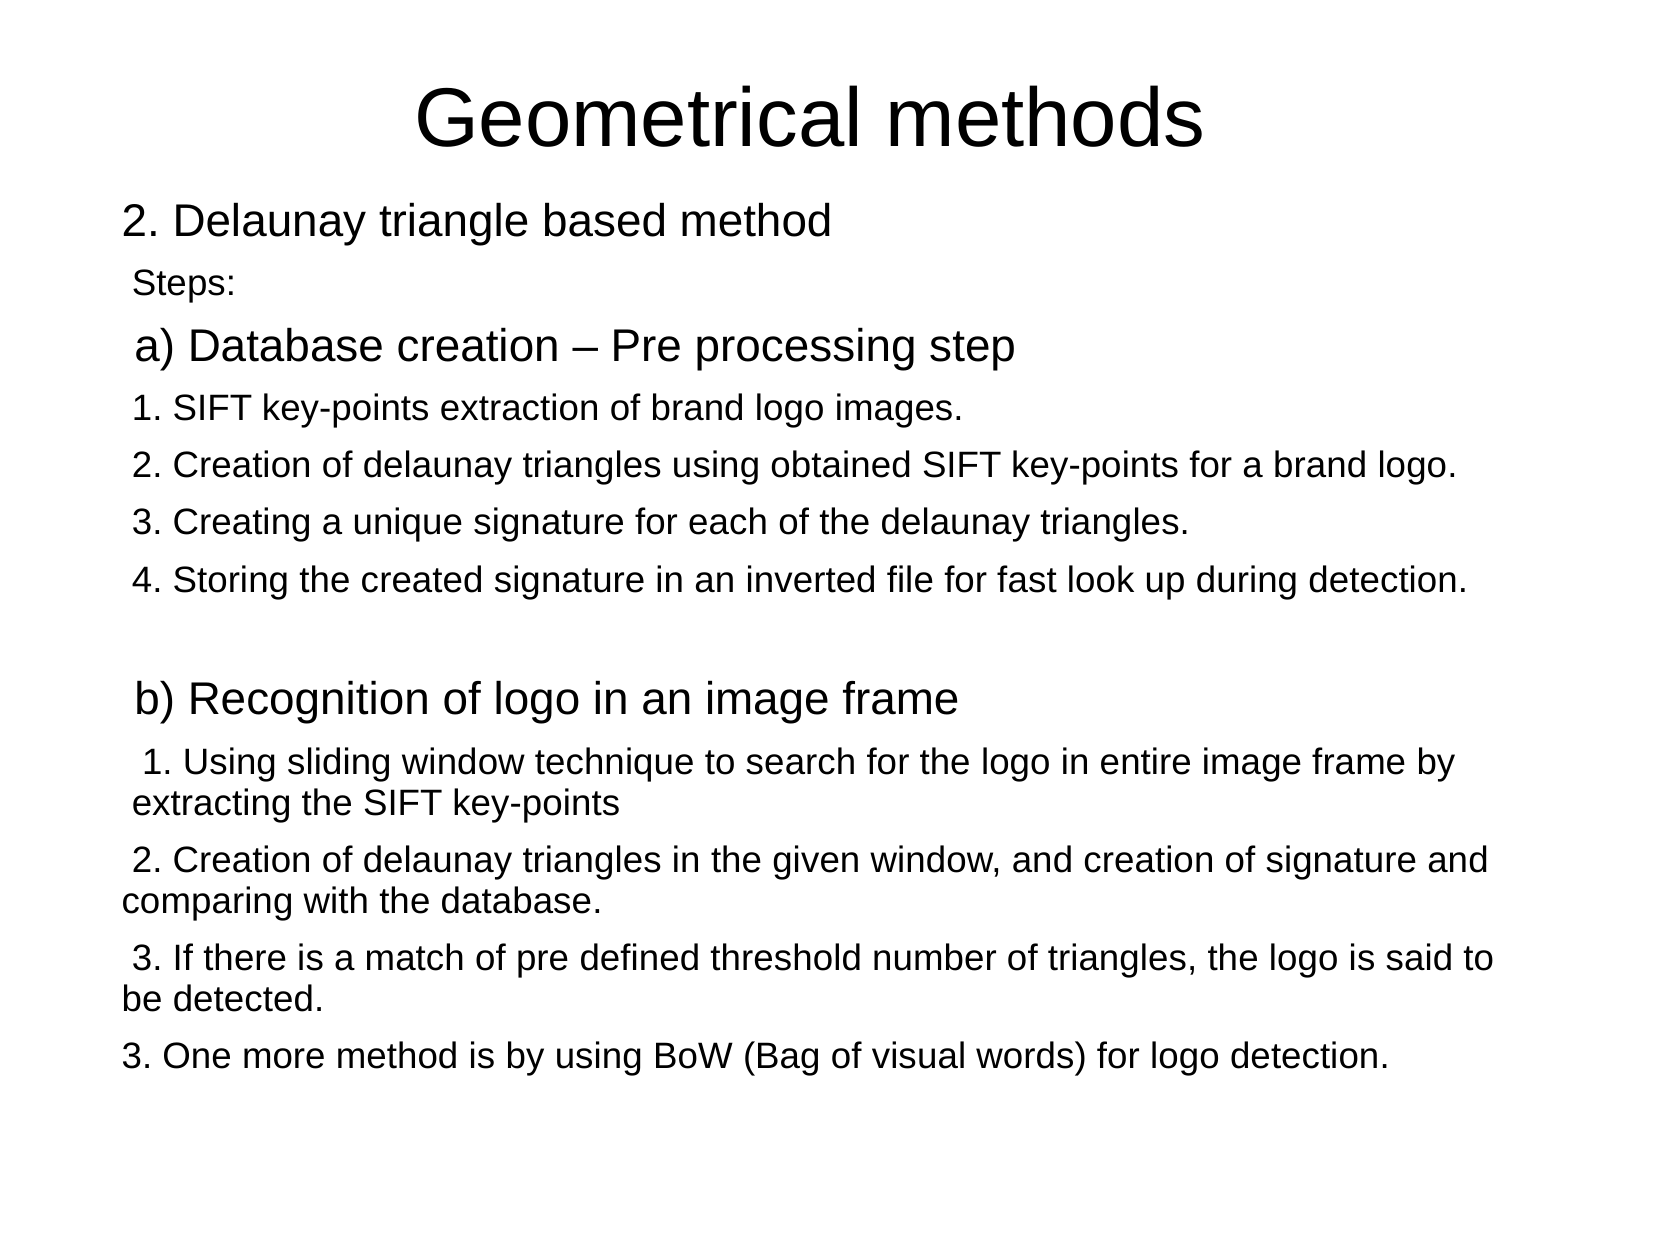

# Geometrical methods
2. Delaunay triangle based method
 Steps:
 a) Database creation – Pre processing step
 1. SIFT key-points extraction of brand logo images.
 2. Creation of delaunay triangles using obtained SIFT key-points for a brand logo.
 3. Creating a unique signature for each of the delaunay triangles.
 4. Storing the created signature in an inverted file for fast look up during detection.
 b) Recognition of logo in an image frame
 1. Using sliding window technique to search for the logo in entire image frame by 					 extracting the SIFT key-points
 2. Creation of delaunay triangles in the given window, and creation of signature and 	 comparing with the database.
 3. If there is a match of pre defined threshold number of triangles, the logo is said to	 be detected.
3. One more method is by using BoW (Bag of visual words) for logo detection.